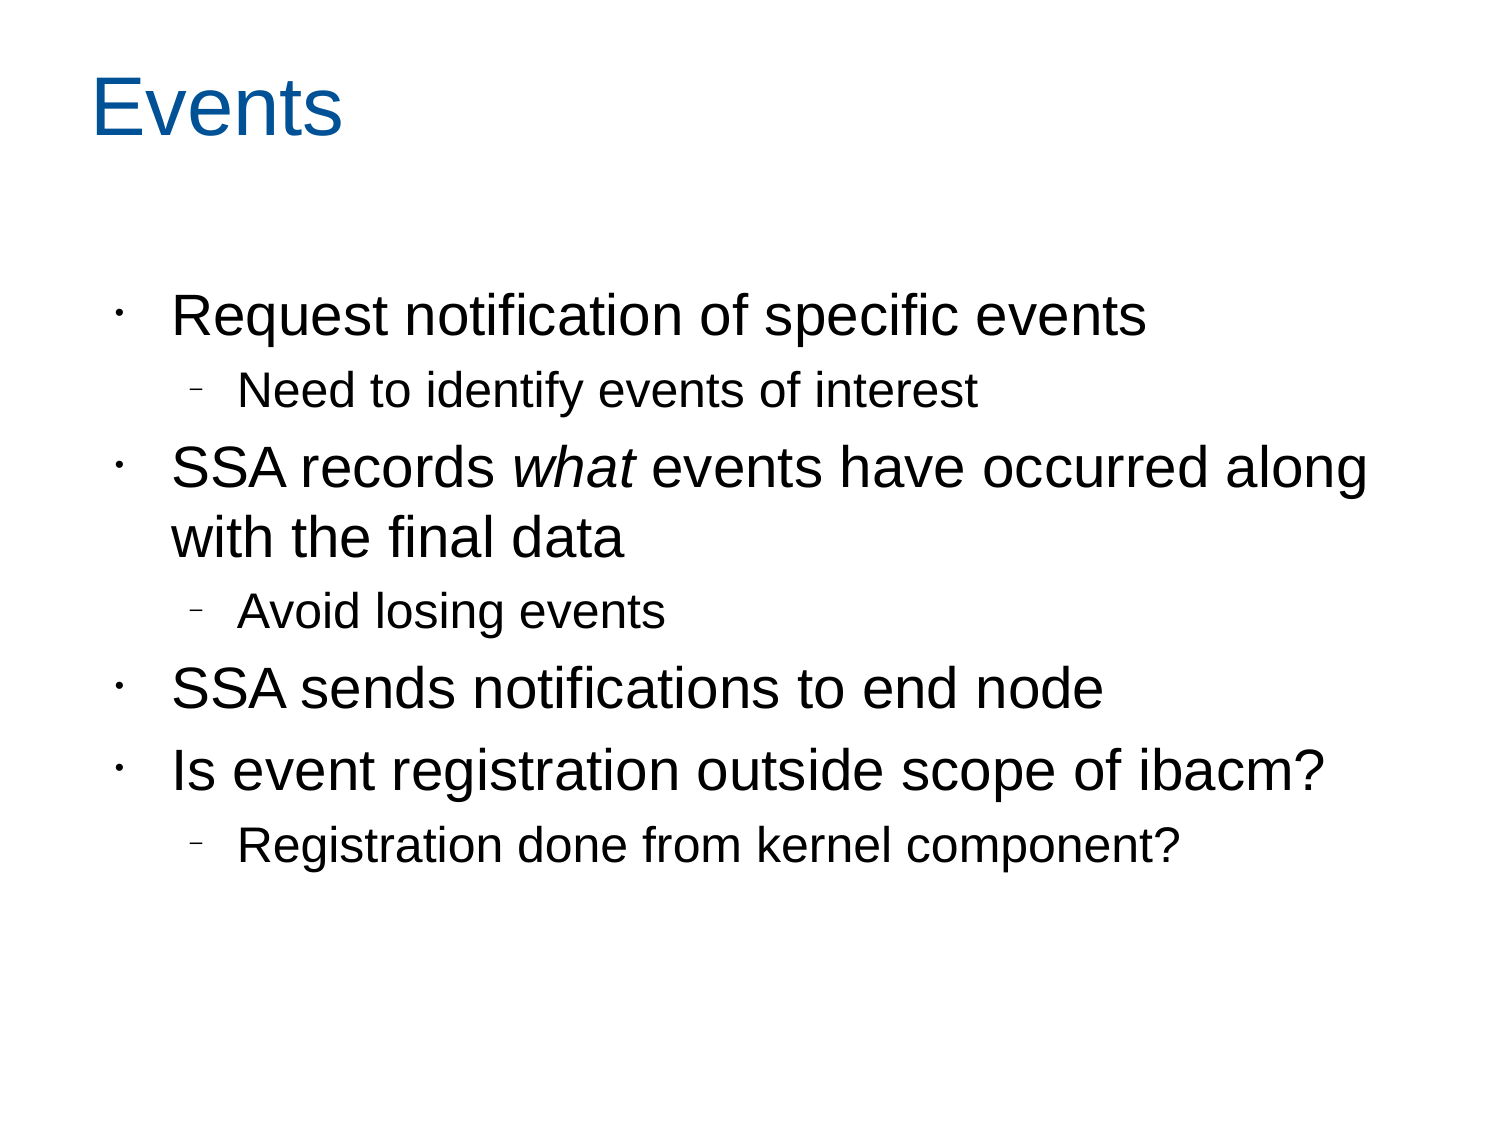

# Events
Request notification of specific events
Need to identify events of interest
SSA records what events have occurred along with the final data
Avoid losing events
SSA sends notifications to end node
Is event registration outside scope of ibacm?
Registration done from kernel component?